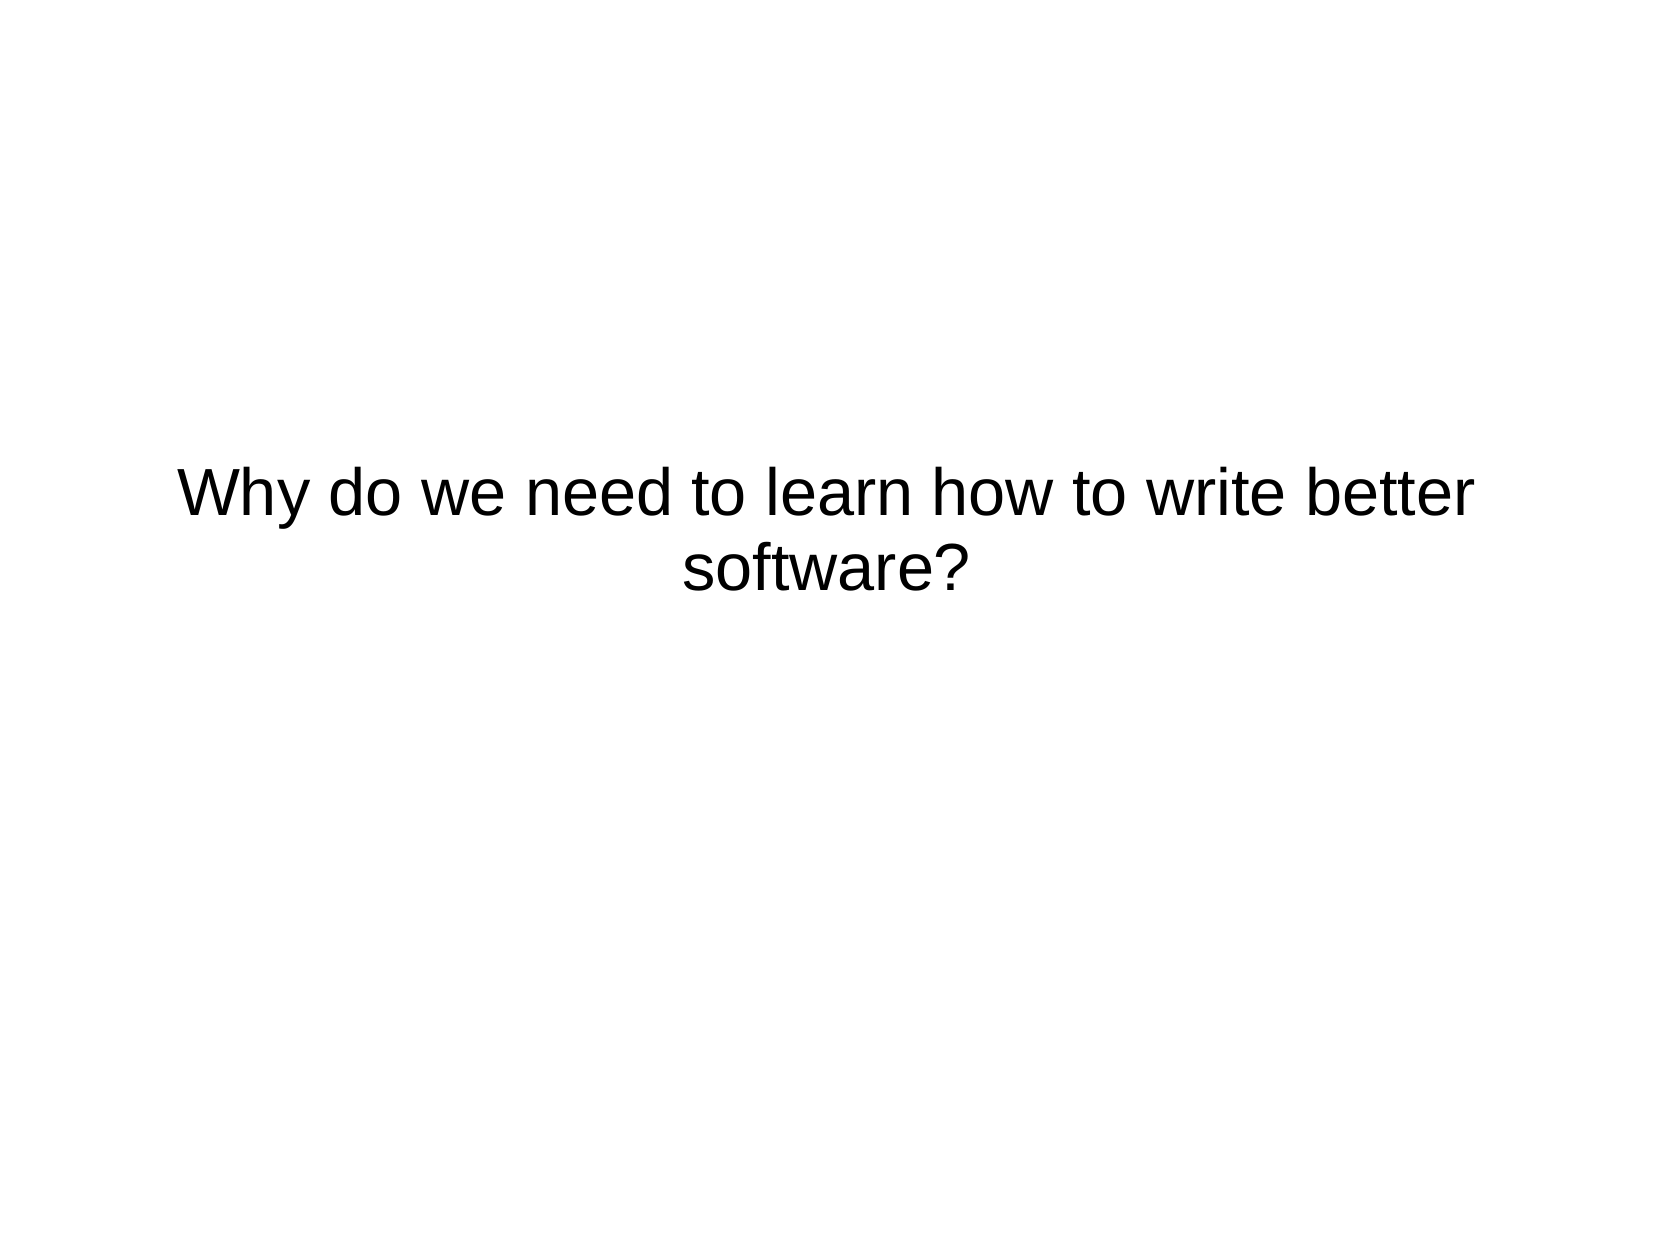

# Why do we need to learn how to write better software?